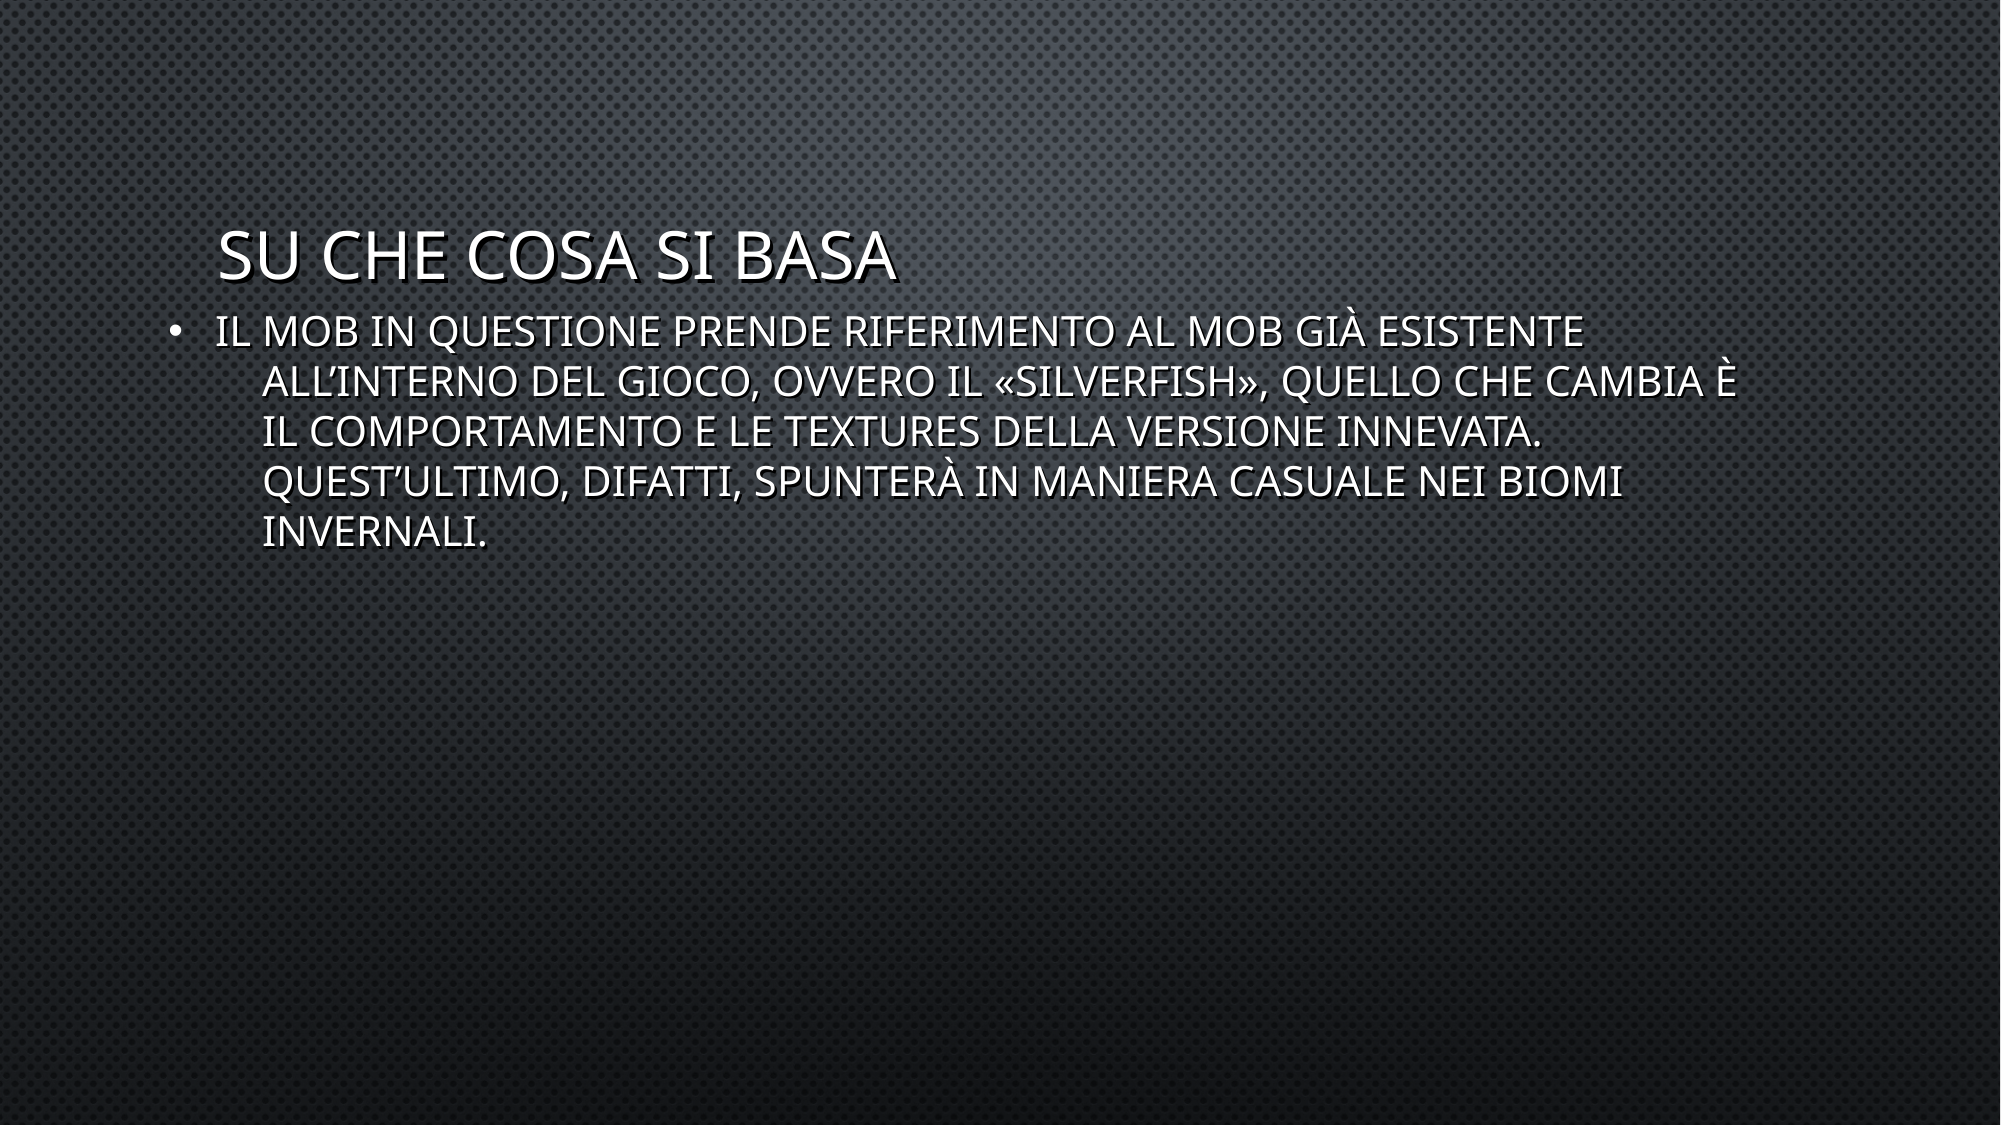

# Su che cosa si basa
Il mob in questione prende riferimento al mob già esistente all’interno del gioco, ovvero il «silverfish», quello che cambia è il comportamento e le textures della versione innevata. Quest’ultimo, difatti, spunterà in maniera casuale nei biomi invernali.